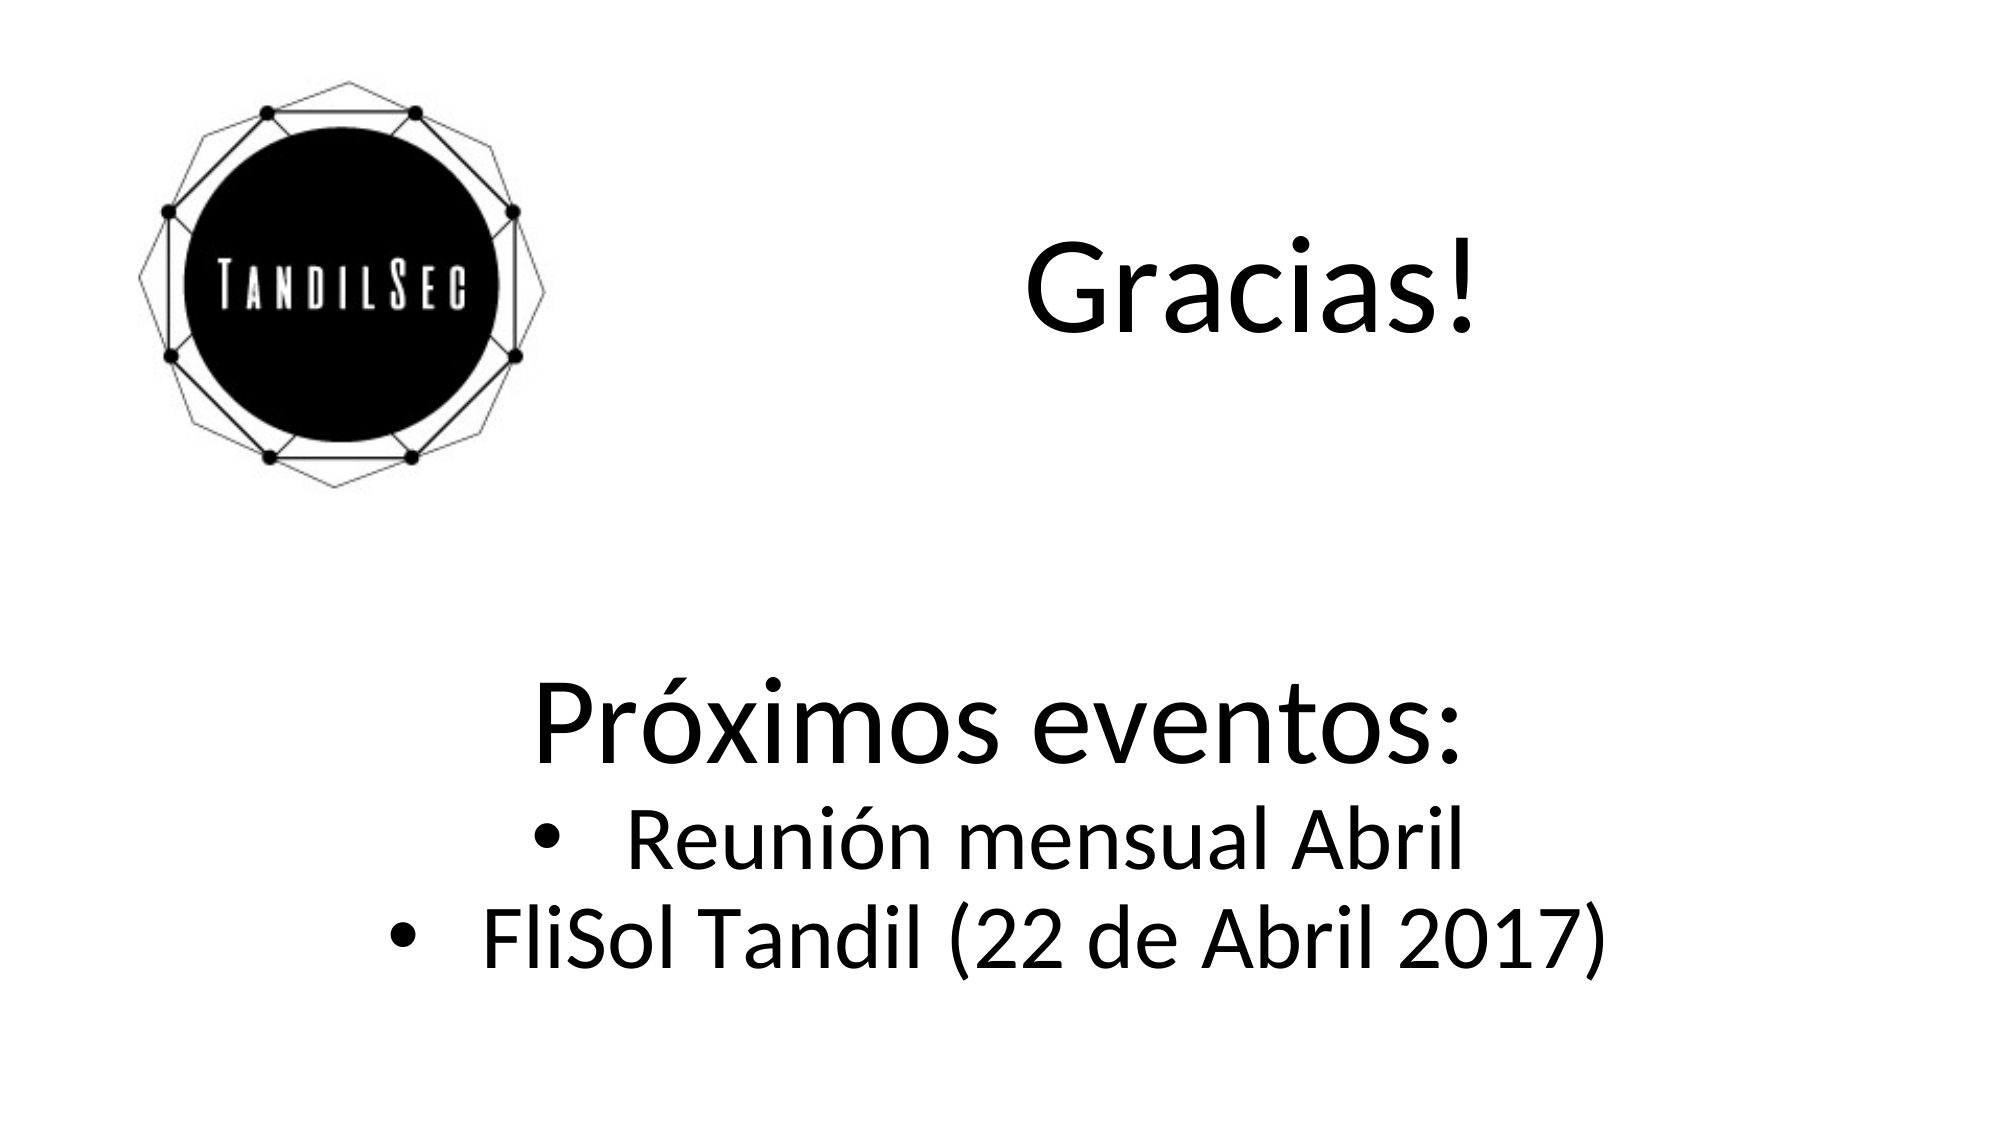

# Gracias!
Próximos eventos:
Reunión mensual Abril
FliSol Tandil (22 de Abril 2017)